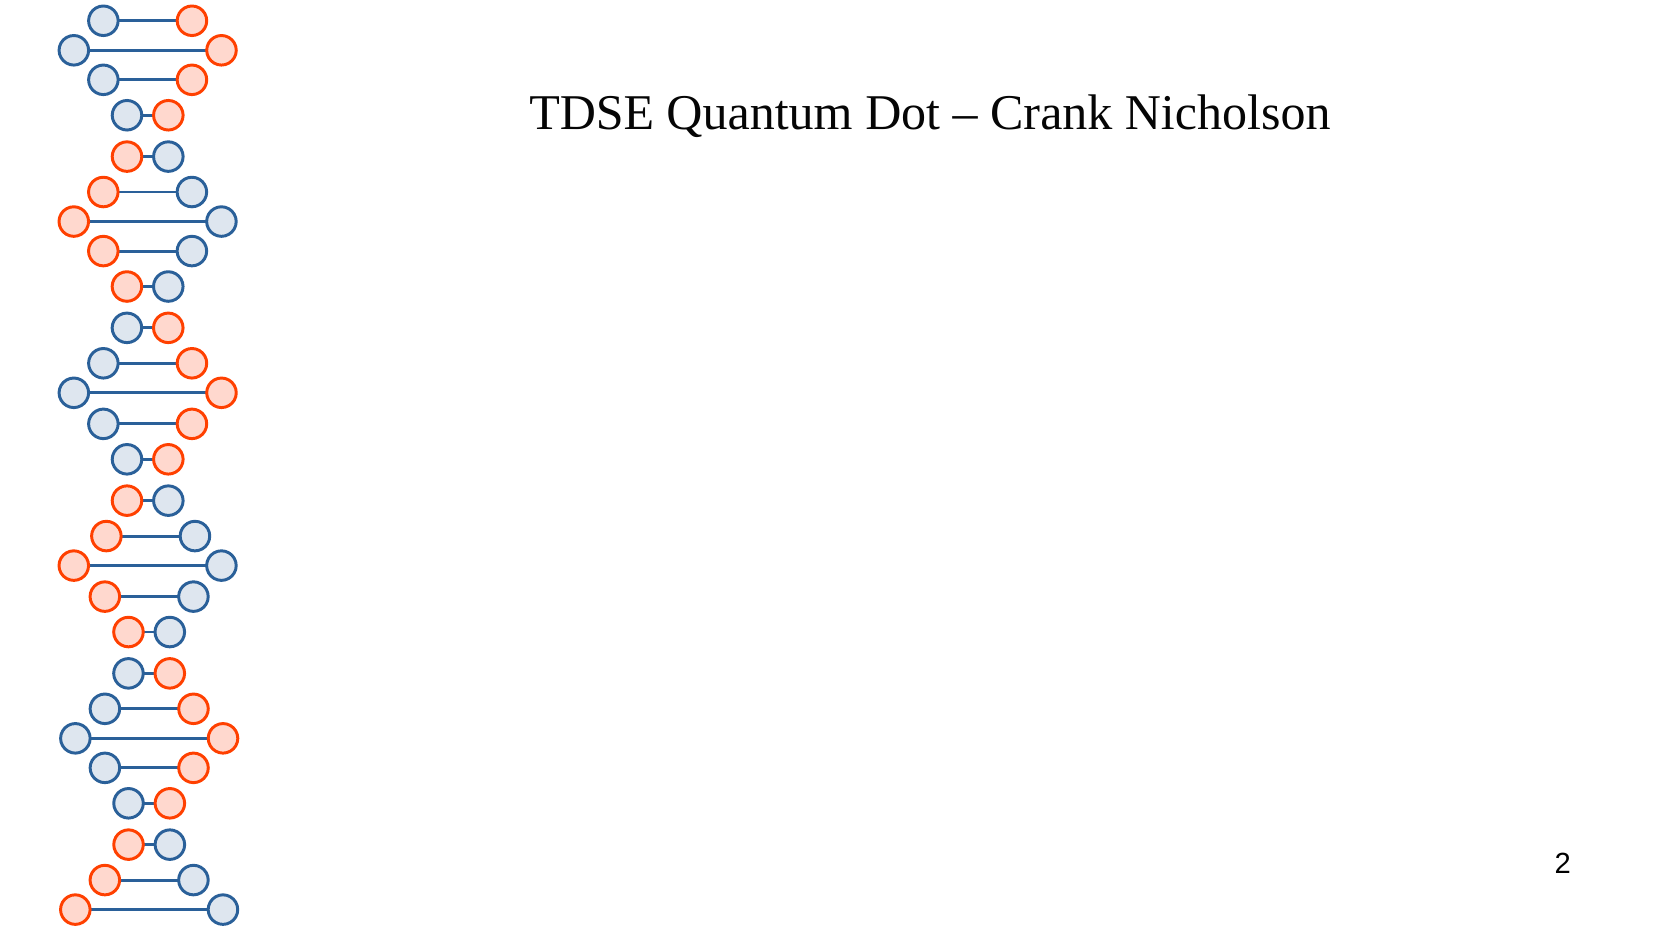

# TDSE Quantum Dot – Crank Nicholson
2